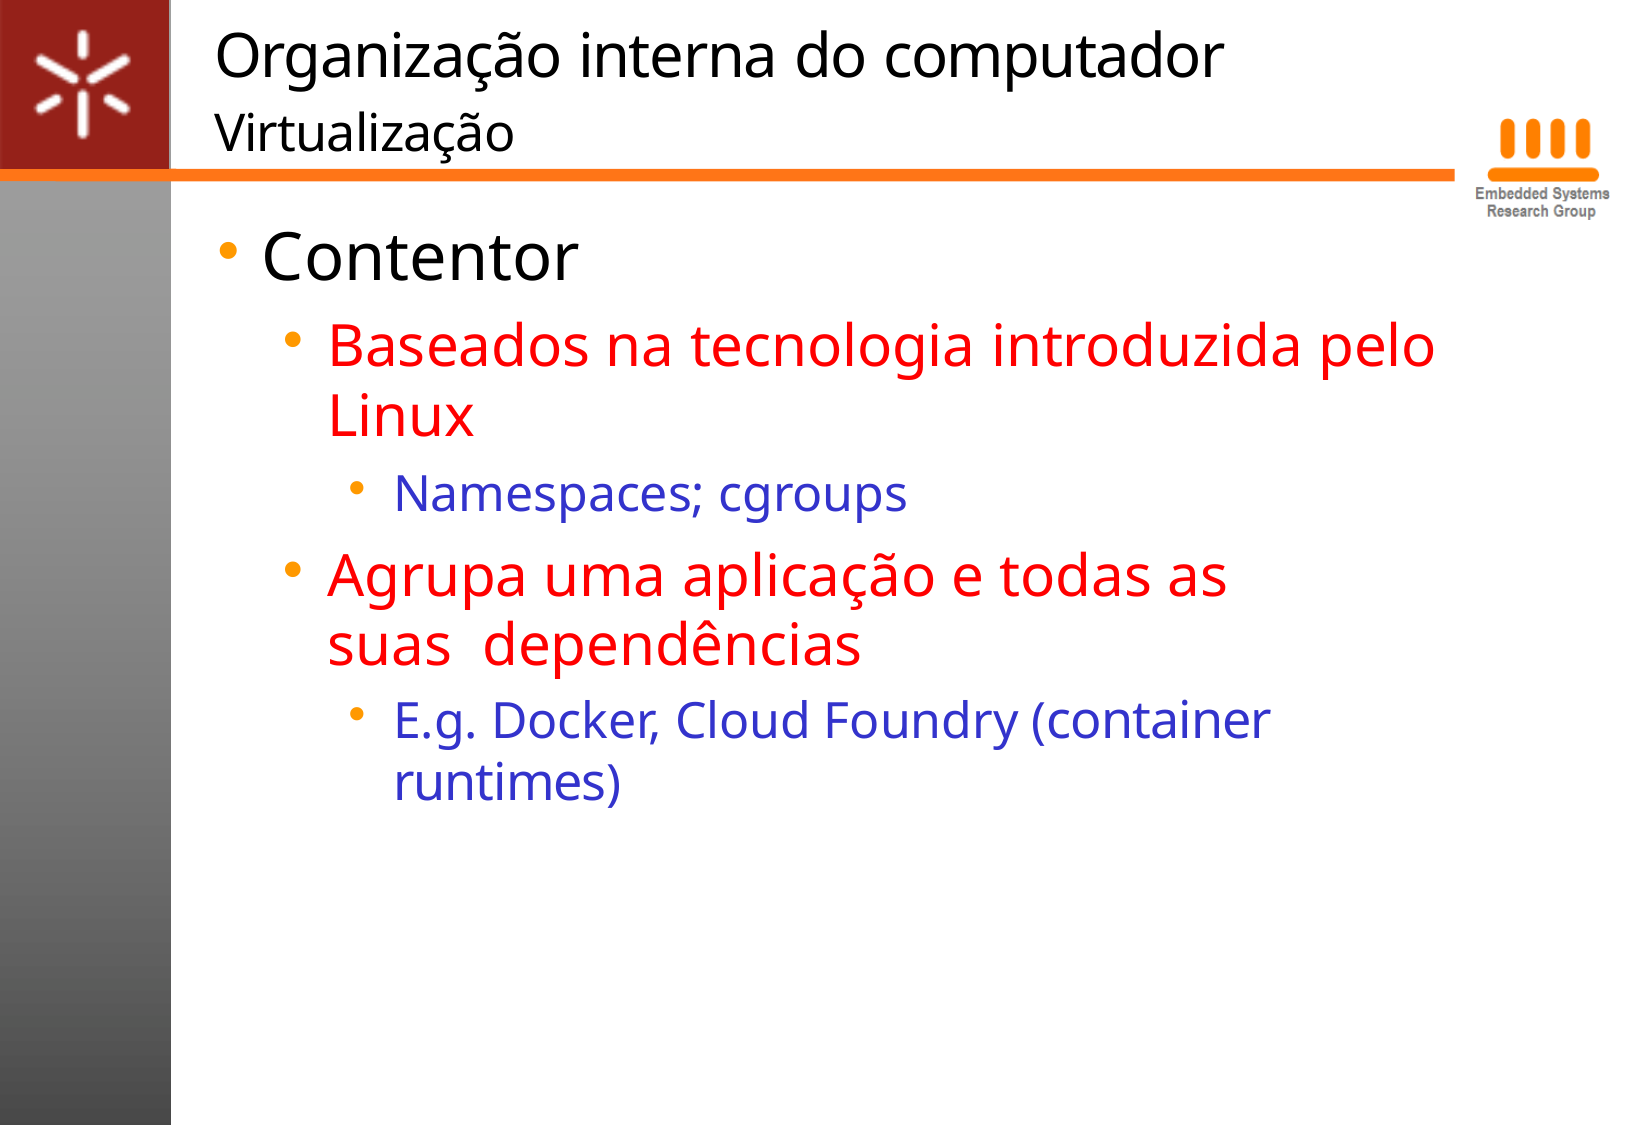

# Organização interna do computador Virtualização
Contentor
Baseados na tecnologia introduzida pelo Linux
Namespaces; cgroups
Agrupa uma aplicação e todas as suas dependências
E.g. Docker, Cloud Foundry (container runtimes)